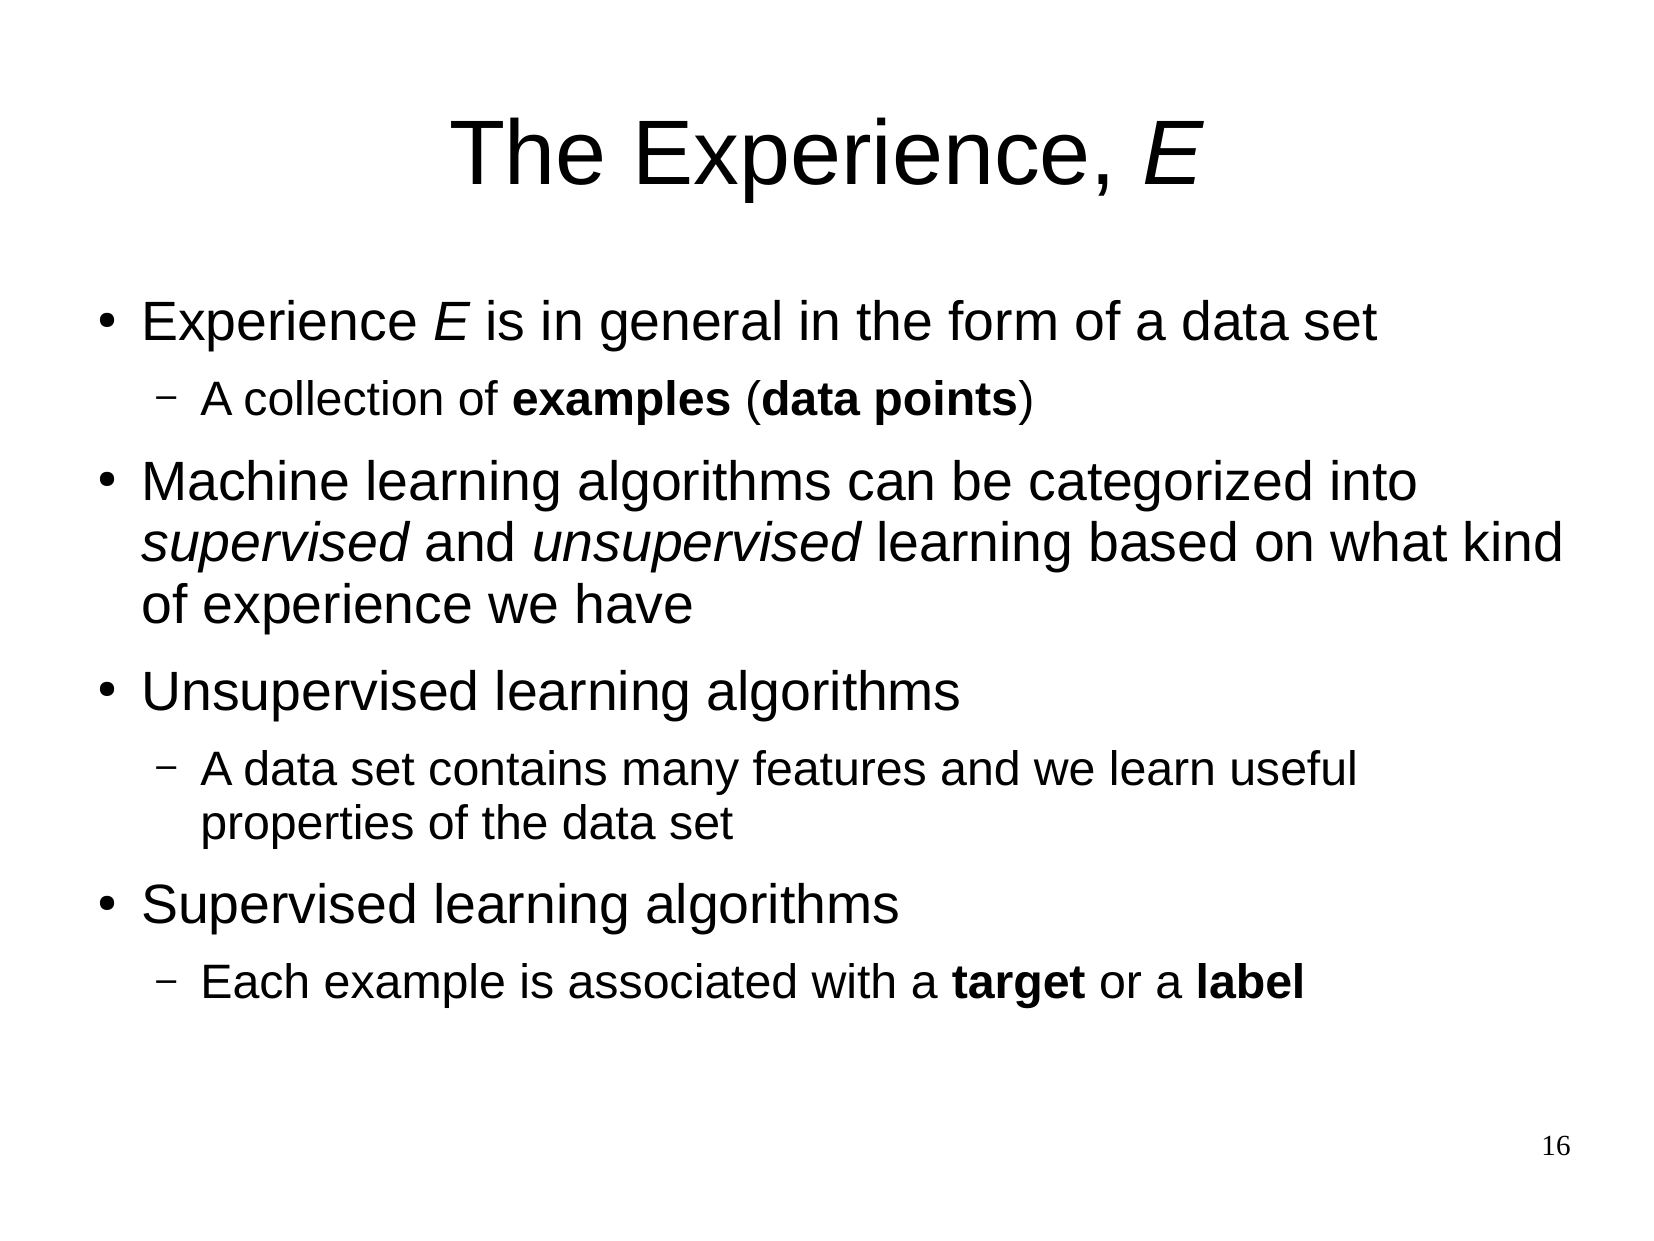

# The Experience, E
Experience E is in general in the form of a data set
A collection of examples (data points)
Machine learning algorithms can be categorized into supervised and unsupervised learning based on what kind of experience we have
Unsupervised learning algorithms
A data set contains many features and we learn useful properties of the data set
Supervised learning algorithms
Each example is associated with a target or a label
16